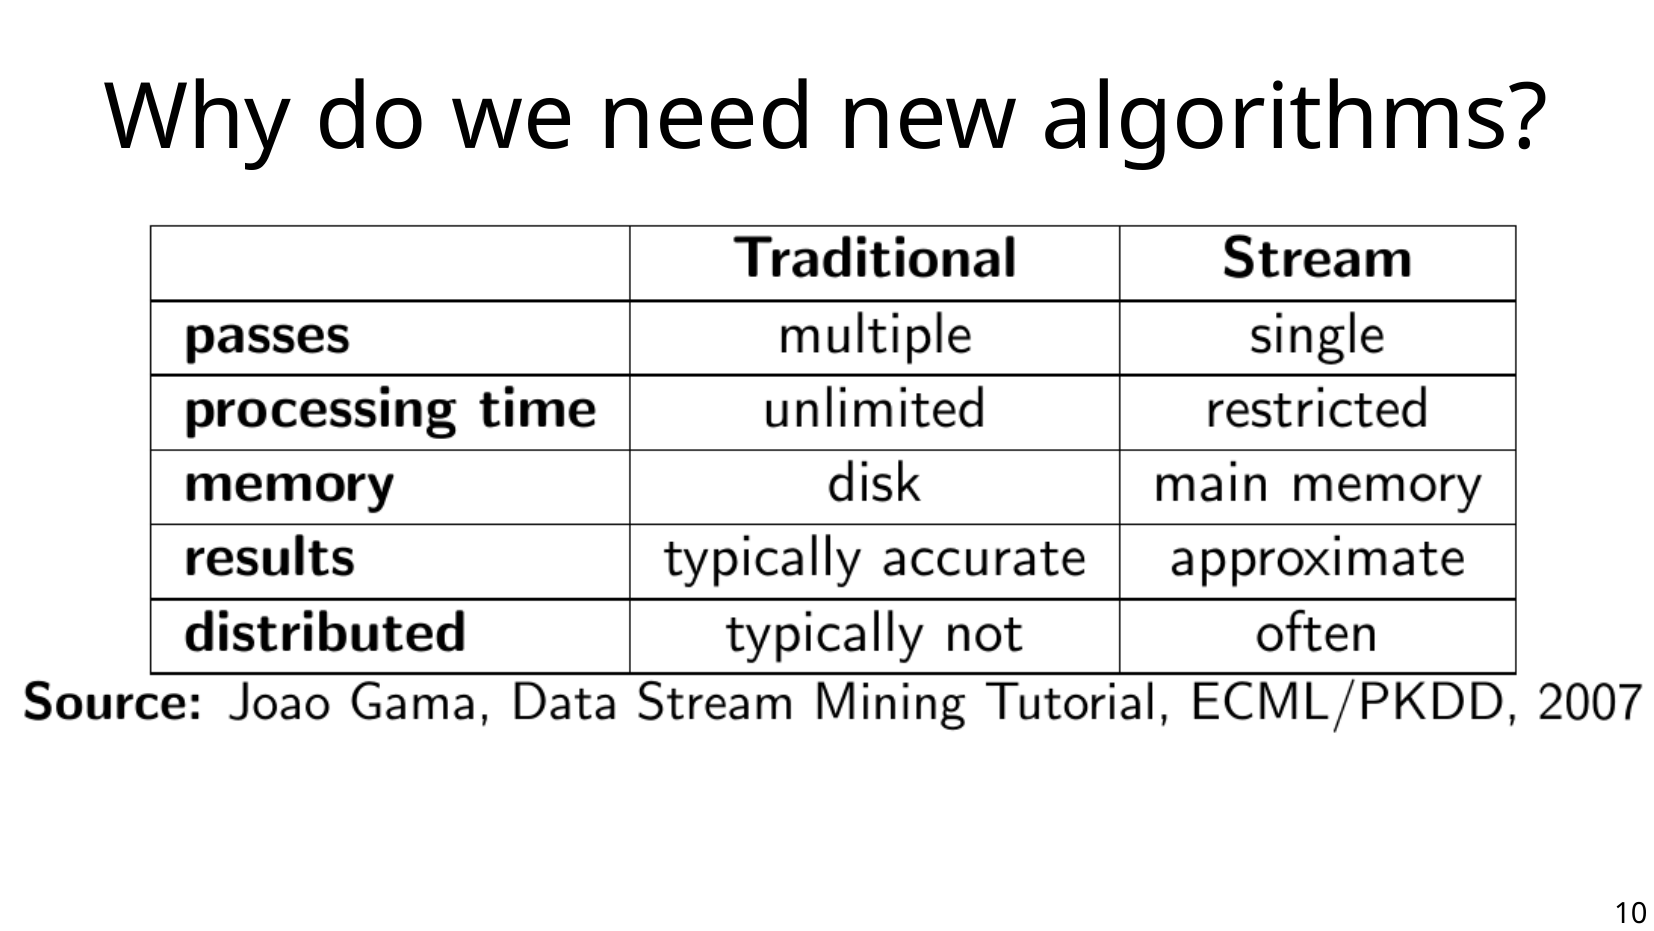

# Why do we need new algorithms?
10